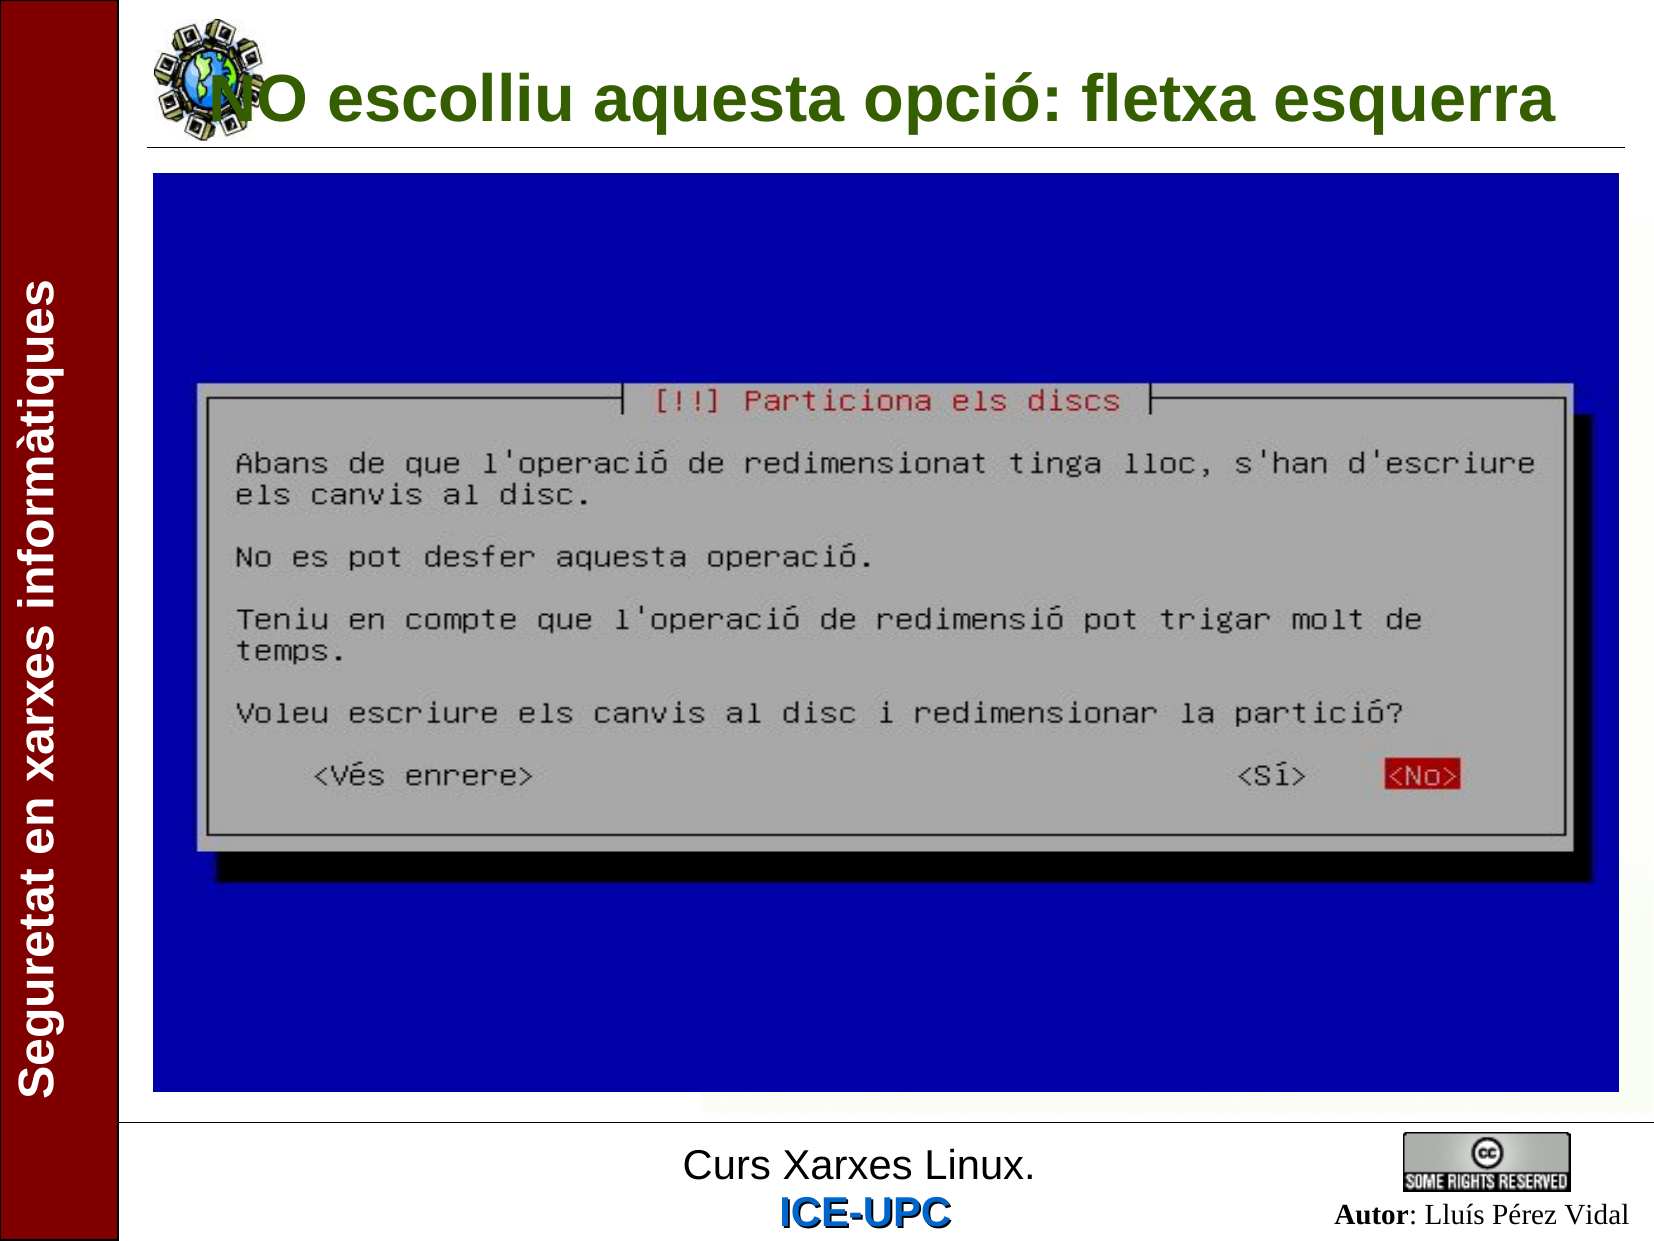

# NO escolliu aquesta opció: fletxa esquerra
 Croquis d'arquitectura mostrant les 3 zones